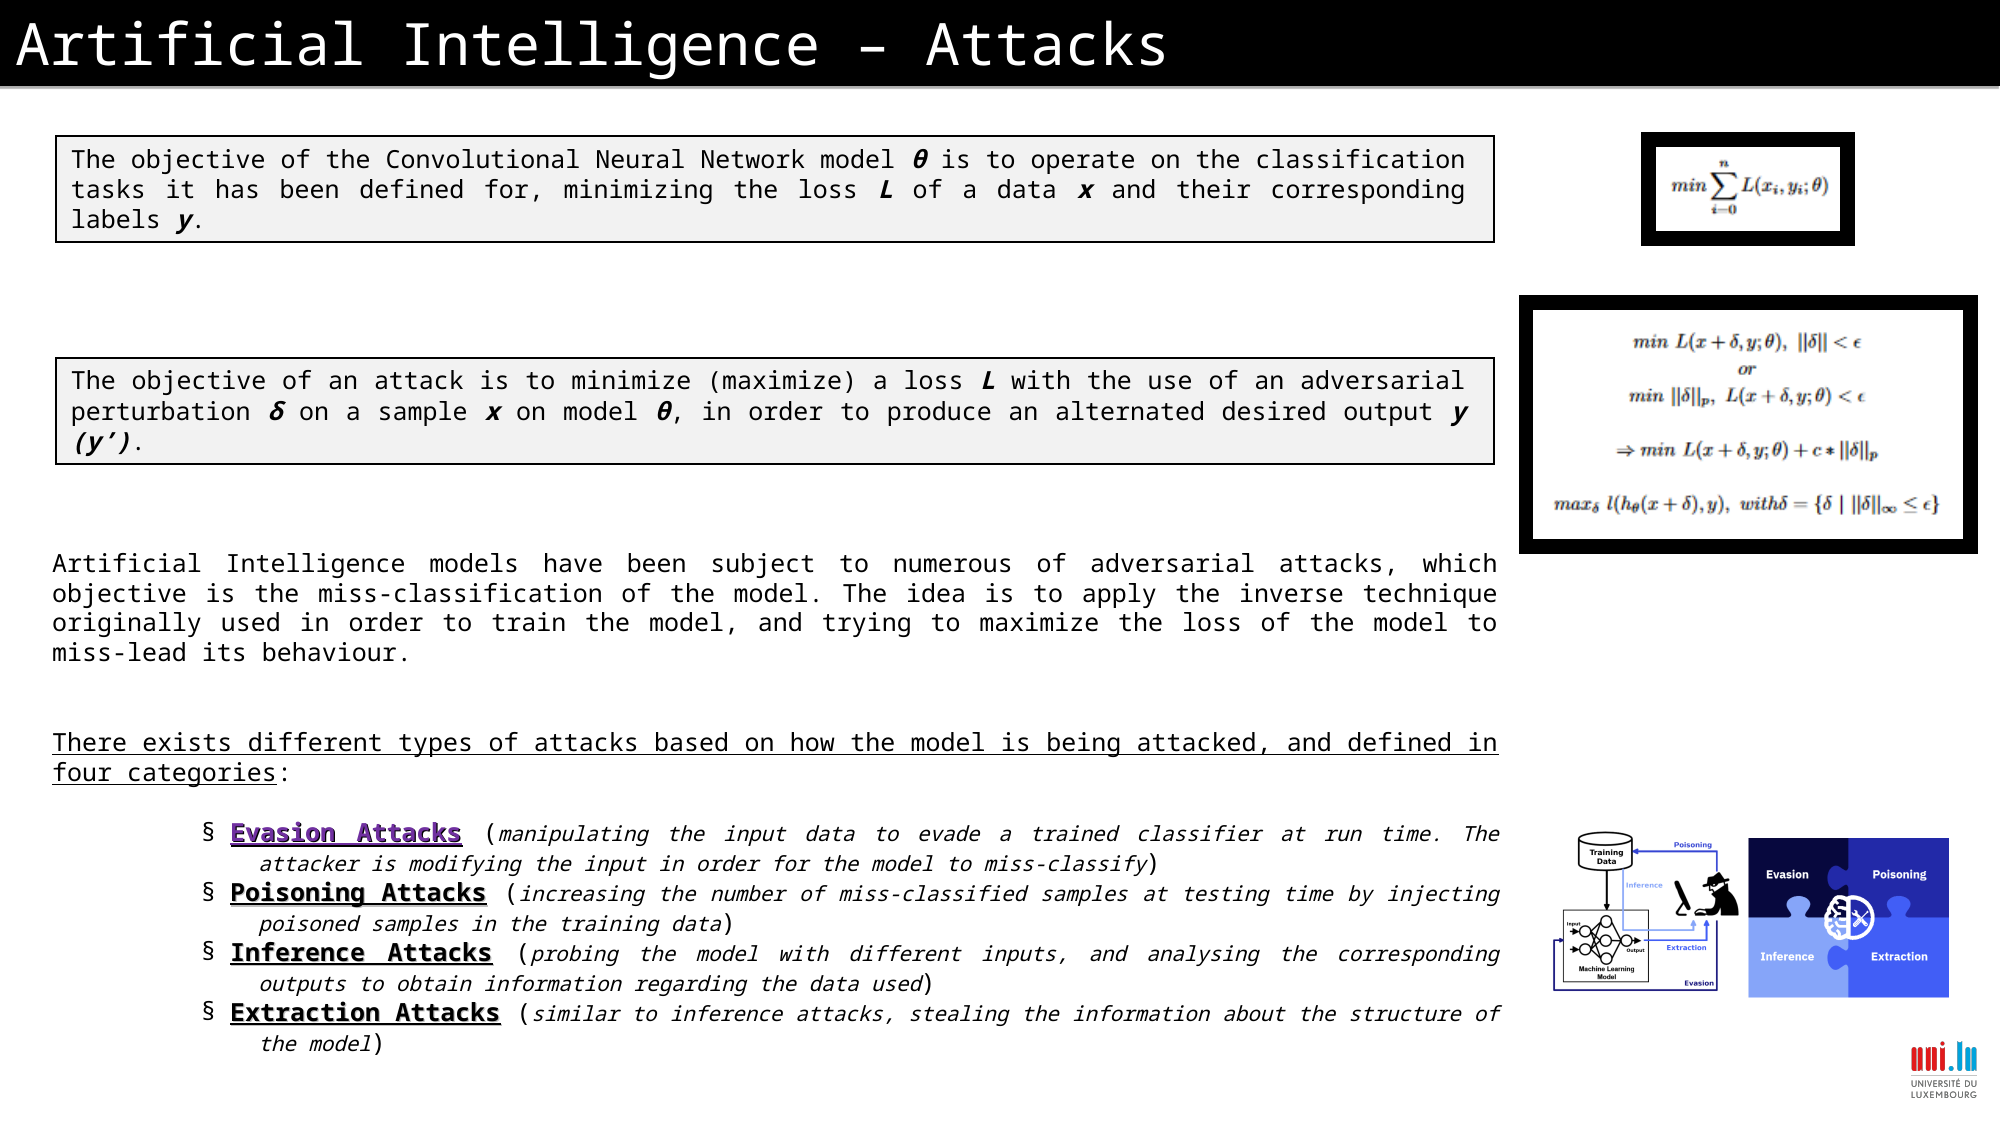

Artificial Intelligence – Attacks
The objective of the Convolutional Neural Network model θ is to operate on the classification
tasks it has been defined for, minimizing the loss L of a data x and their corresponding labels y.
The objective of an attack is to minimize (maximize) a loss L with the use of an adversarial perturbation δ on a sample x on model θ, in order to produce an alternated desired output y (y’).
Artificial Intelligence models have been subject to numerous of adversarial attacks, which objective is the miss-classification of the model. The idea is to apply the inverse technique originally used in order to train the model, and trying to maximize the loss of the model to miss-lead its behaviour.
There exists different types of attacks based on how the model is being attacked, and defined in four categories:
Evasion Attacks (manipulating the input data to evade a trained classifier at run time. The attacker is modifying the input in order for the model to miss-classify)
Poisoning Attacks (increasing the number of miss-classified samples at testing time by injecting poisoned samples in the training data)
Inference Attacks (probing the model with different inputs, and analysing the corresponding outputs to obtain information regarding the data used)
Extraction Attacks (similar to inference attacks, stealing the information about the structure of the model)